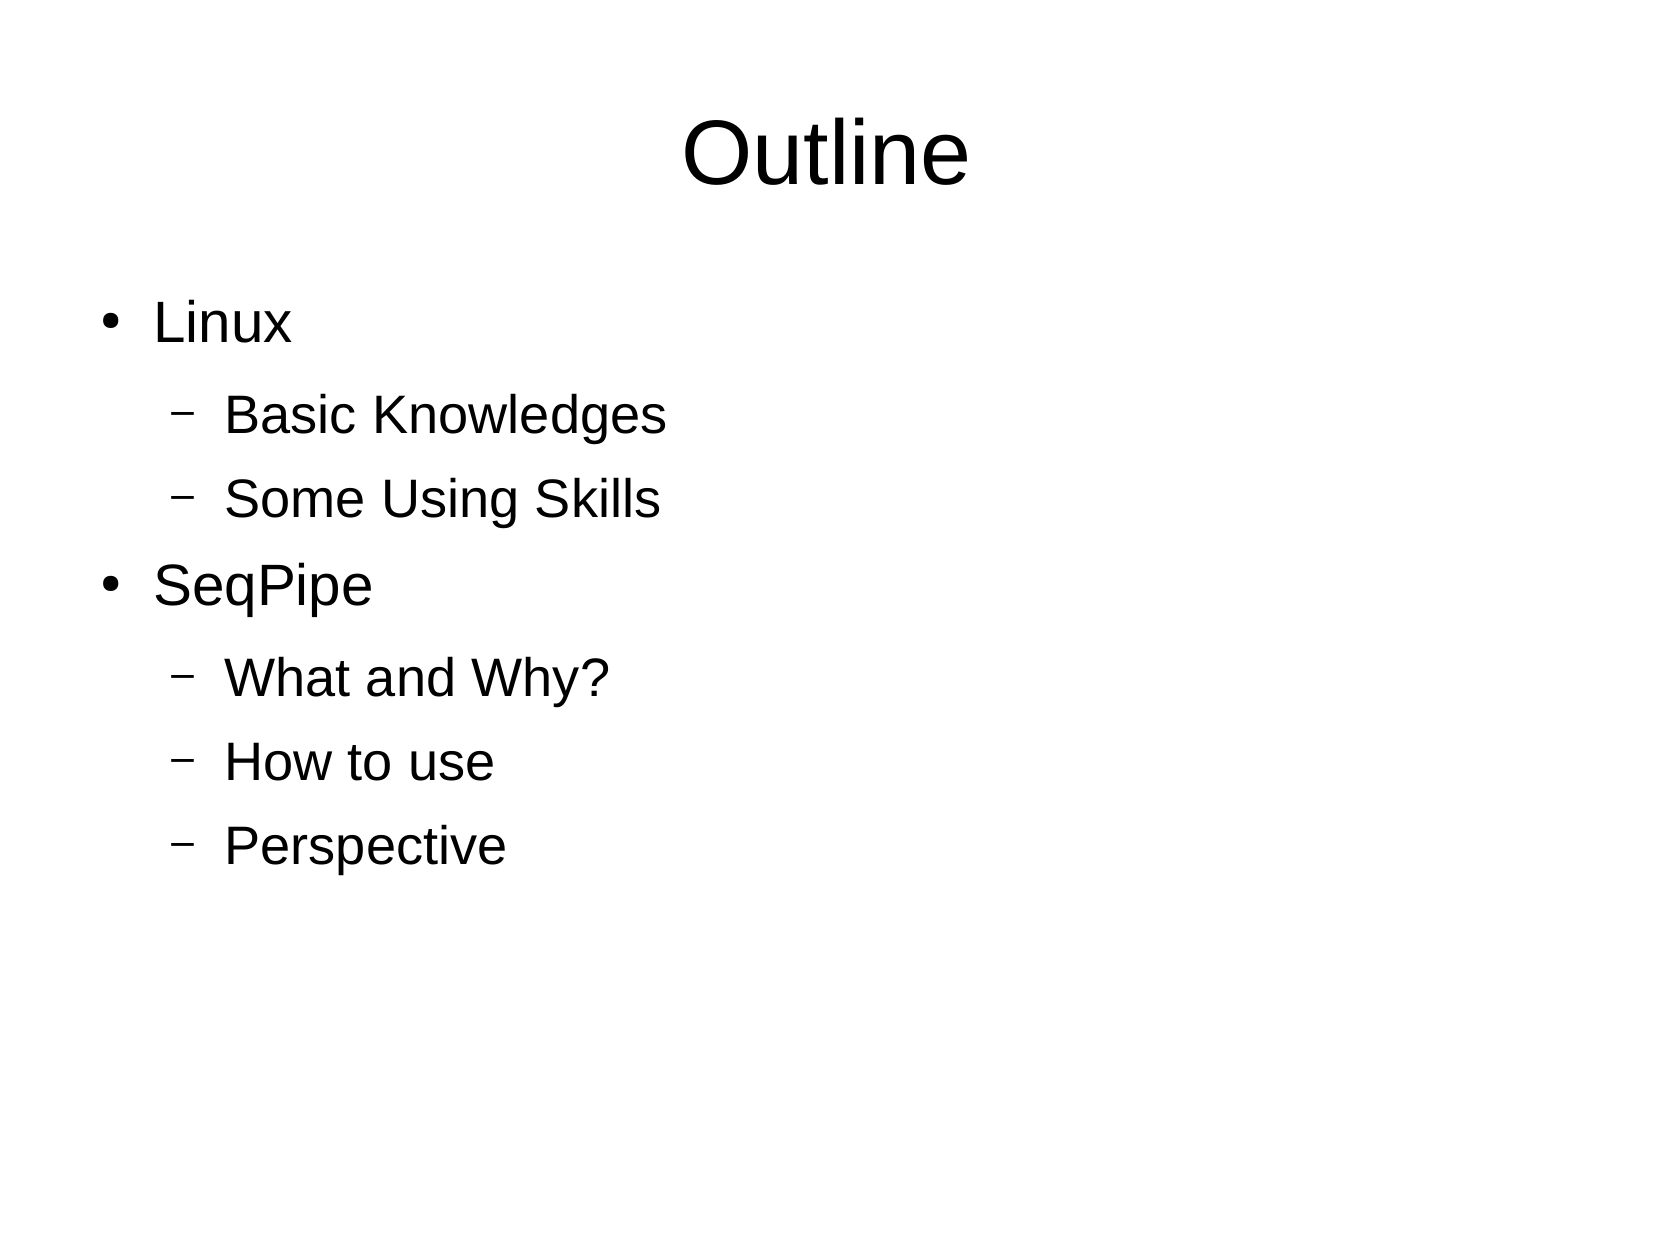

# Outline
Linux
Basic Knowledges
Some Using Skills
SeqPipe
What and Why?
How to use
Perspective